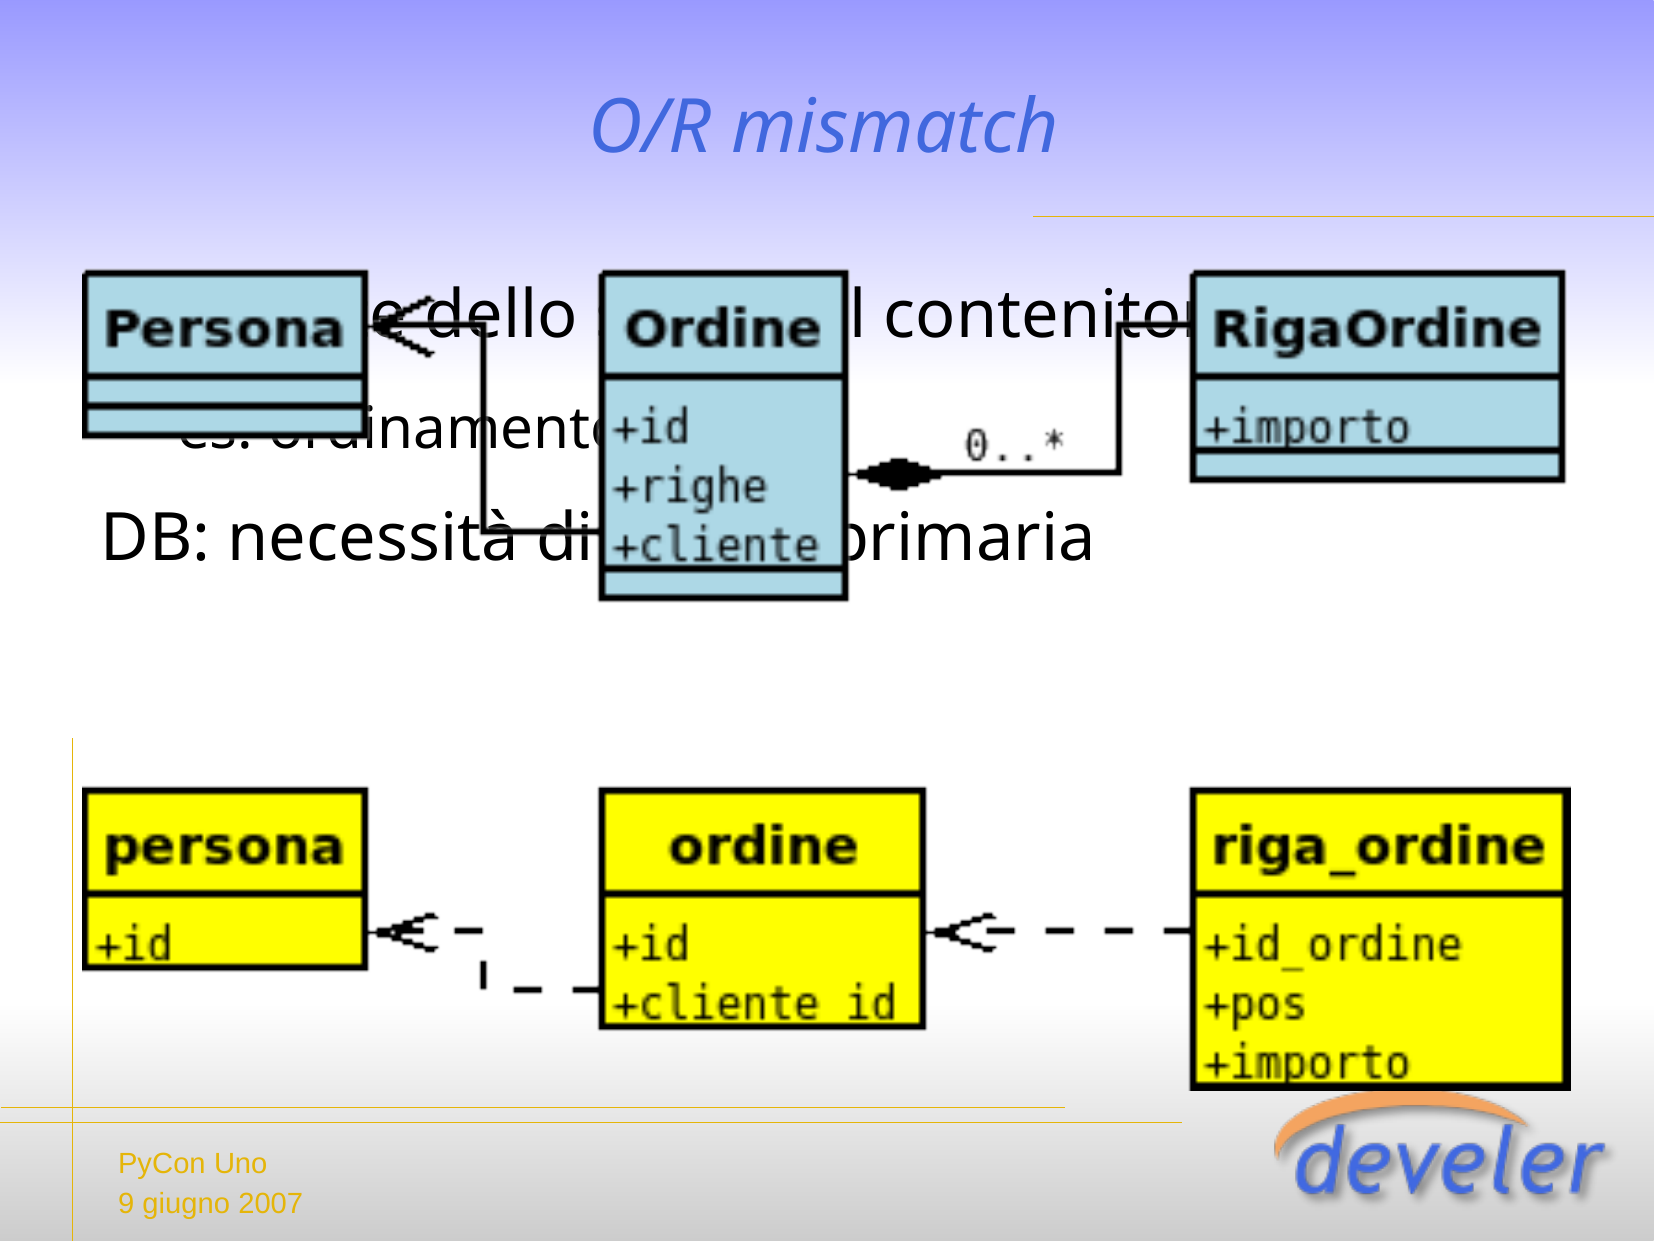

# O/R mismatch
OO: parte dello stato nel contenitore
es. ordinamento
DB: necessità di chiave primaria
PyCon Uno
9 giugno 2007